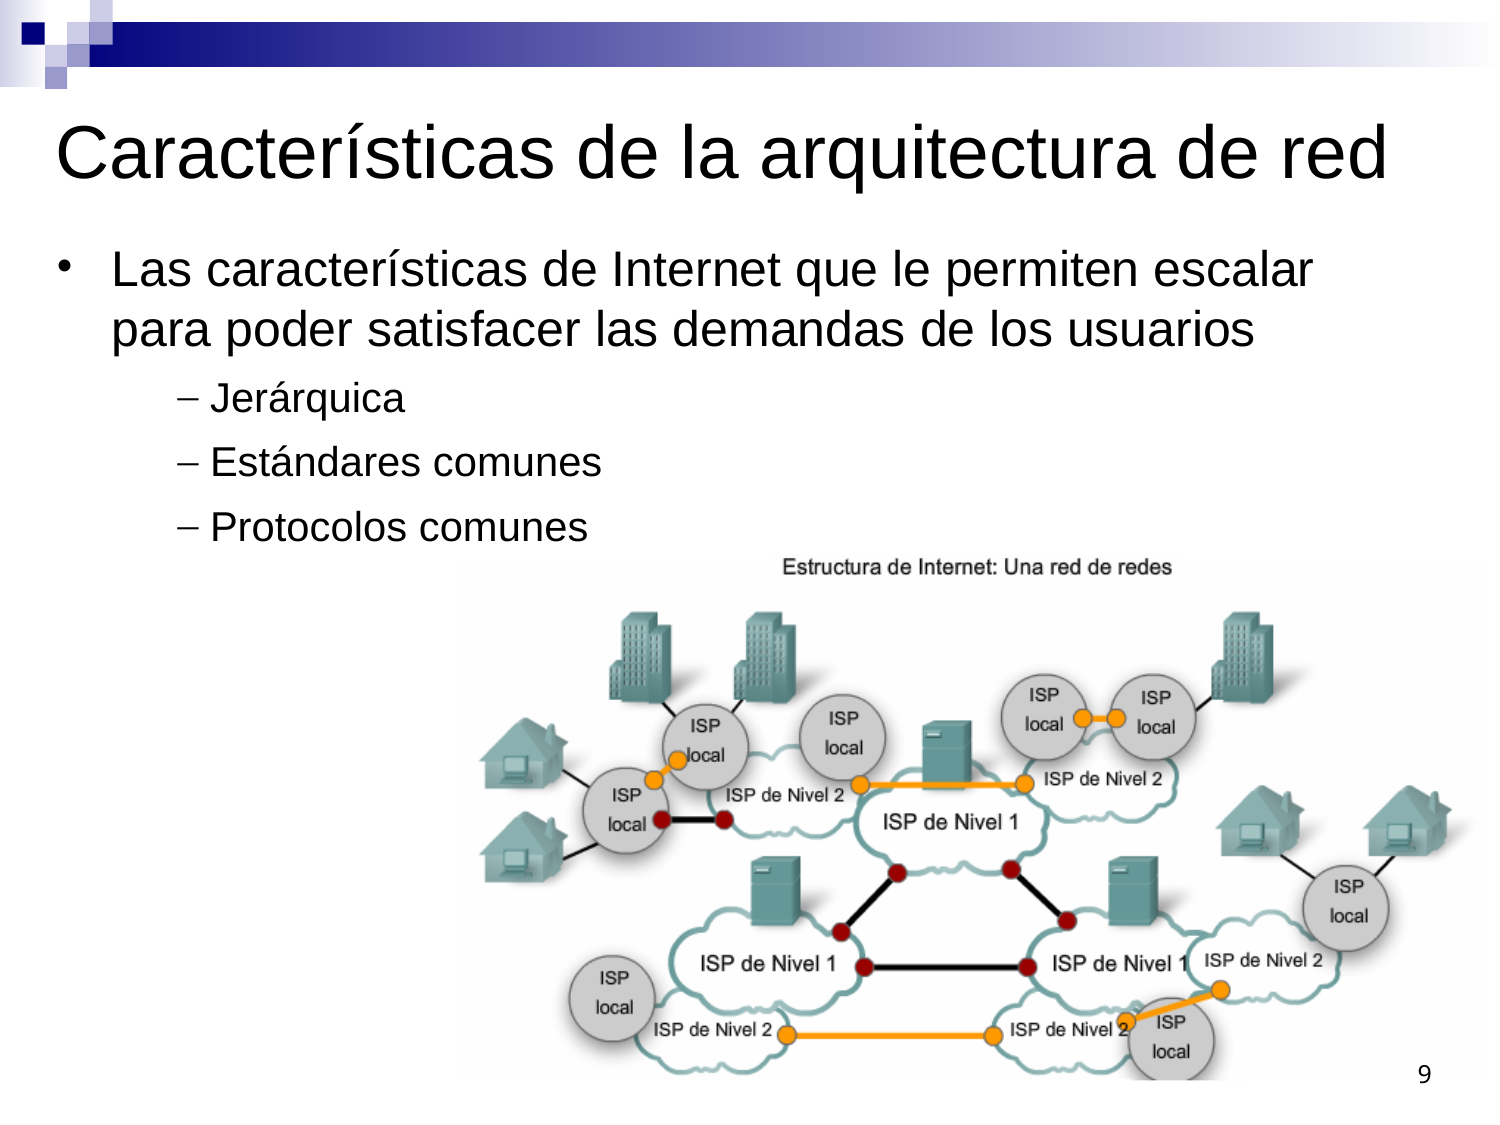

Características de la arquitectura de red
Las características de Internet que le permiten escalar para poder satisfacer las demandas de los usuarios
 Jerárquica
 Estándares comunes
 Protocolos comunes